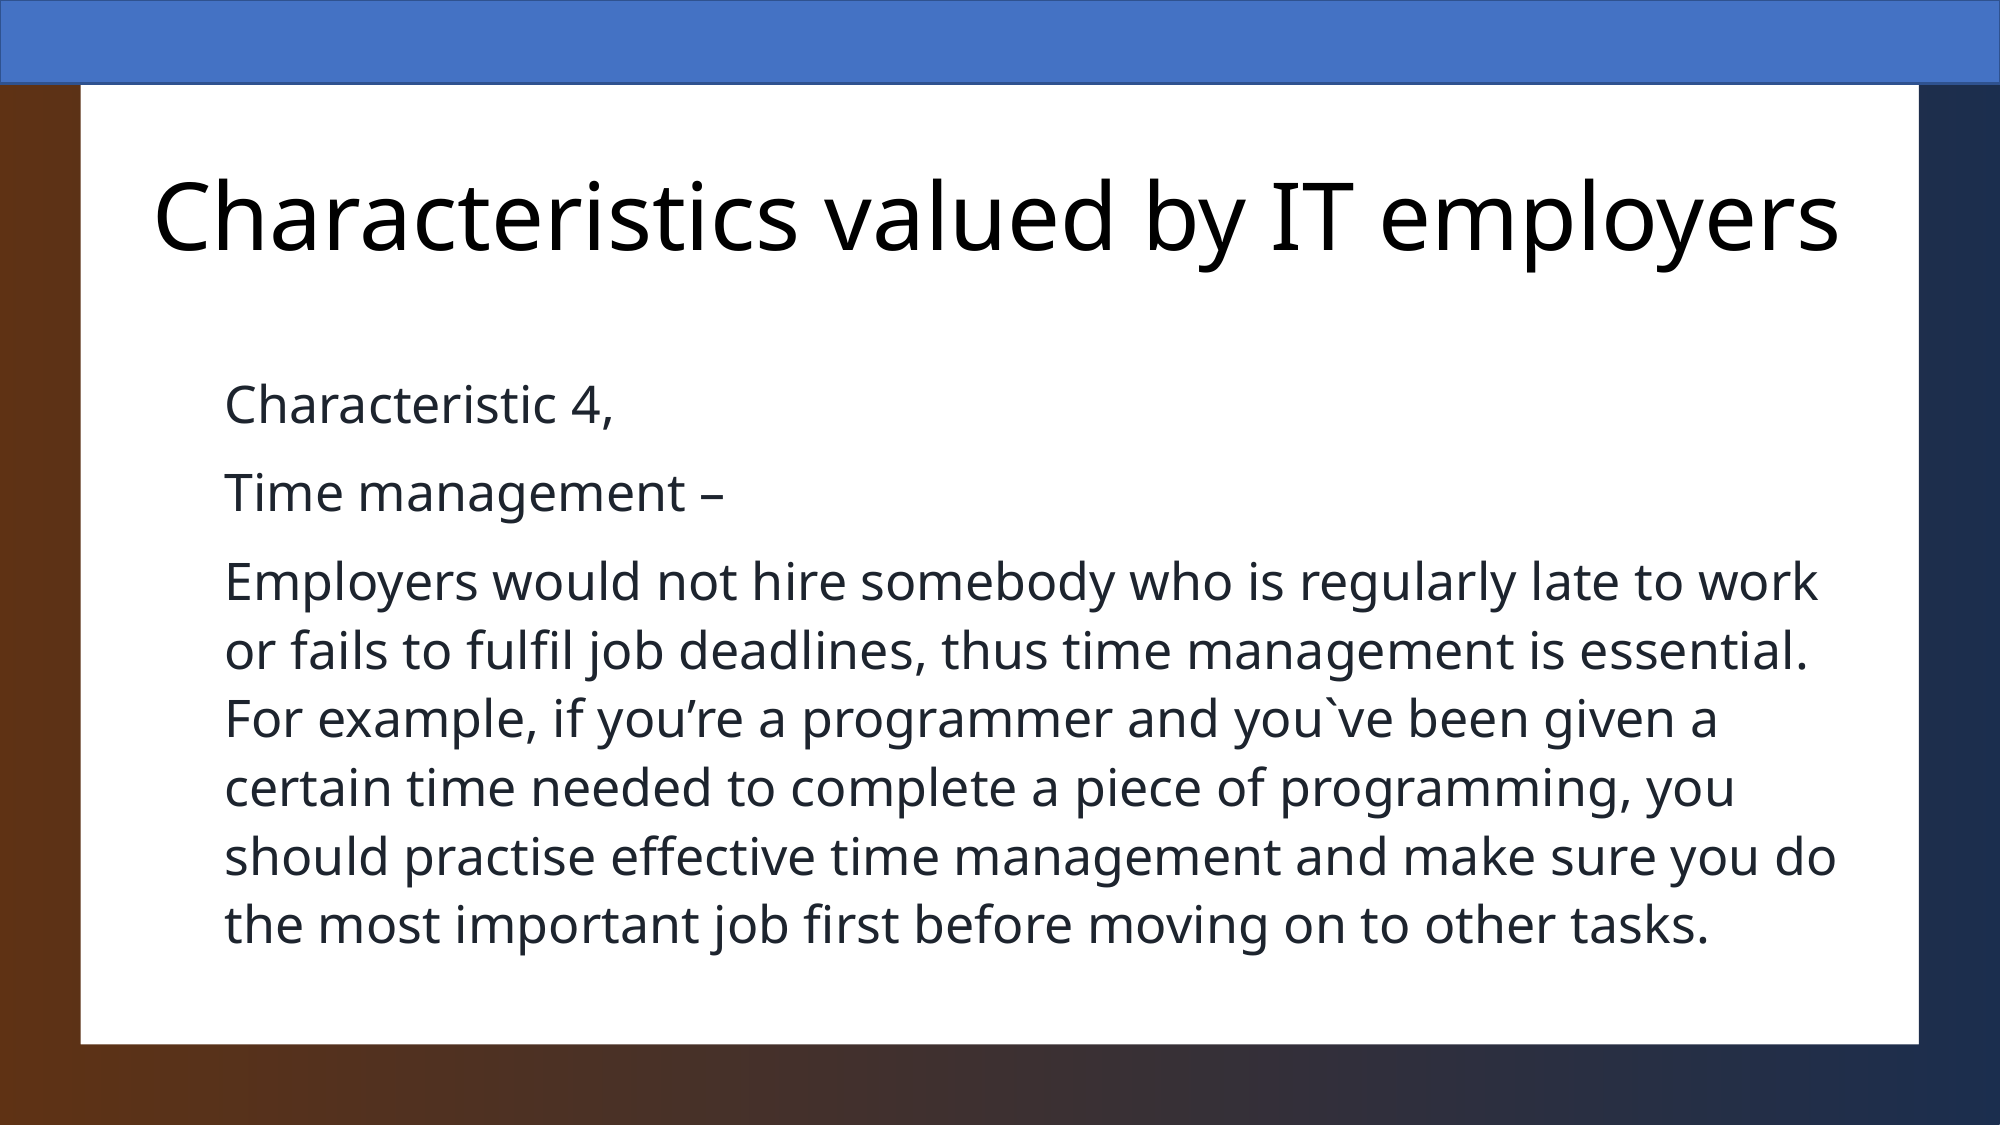

# Characteristics valued by IT employers
Characteristic 4,
Time management –
Employers would not hire somebody who is regularly late to work or fails to fulfil job deadlines, thus time management is essential. For example, if you’re a programmer and you`ve been given a certain time needed to complete a piece of programming, you should practise effective time management and make sure you do the most important job first before moving on to other tasks.